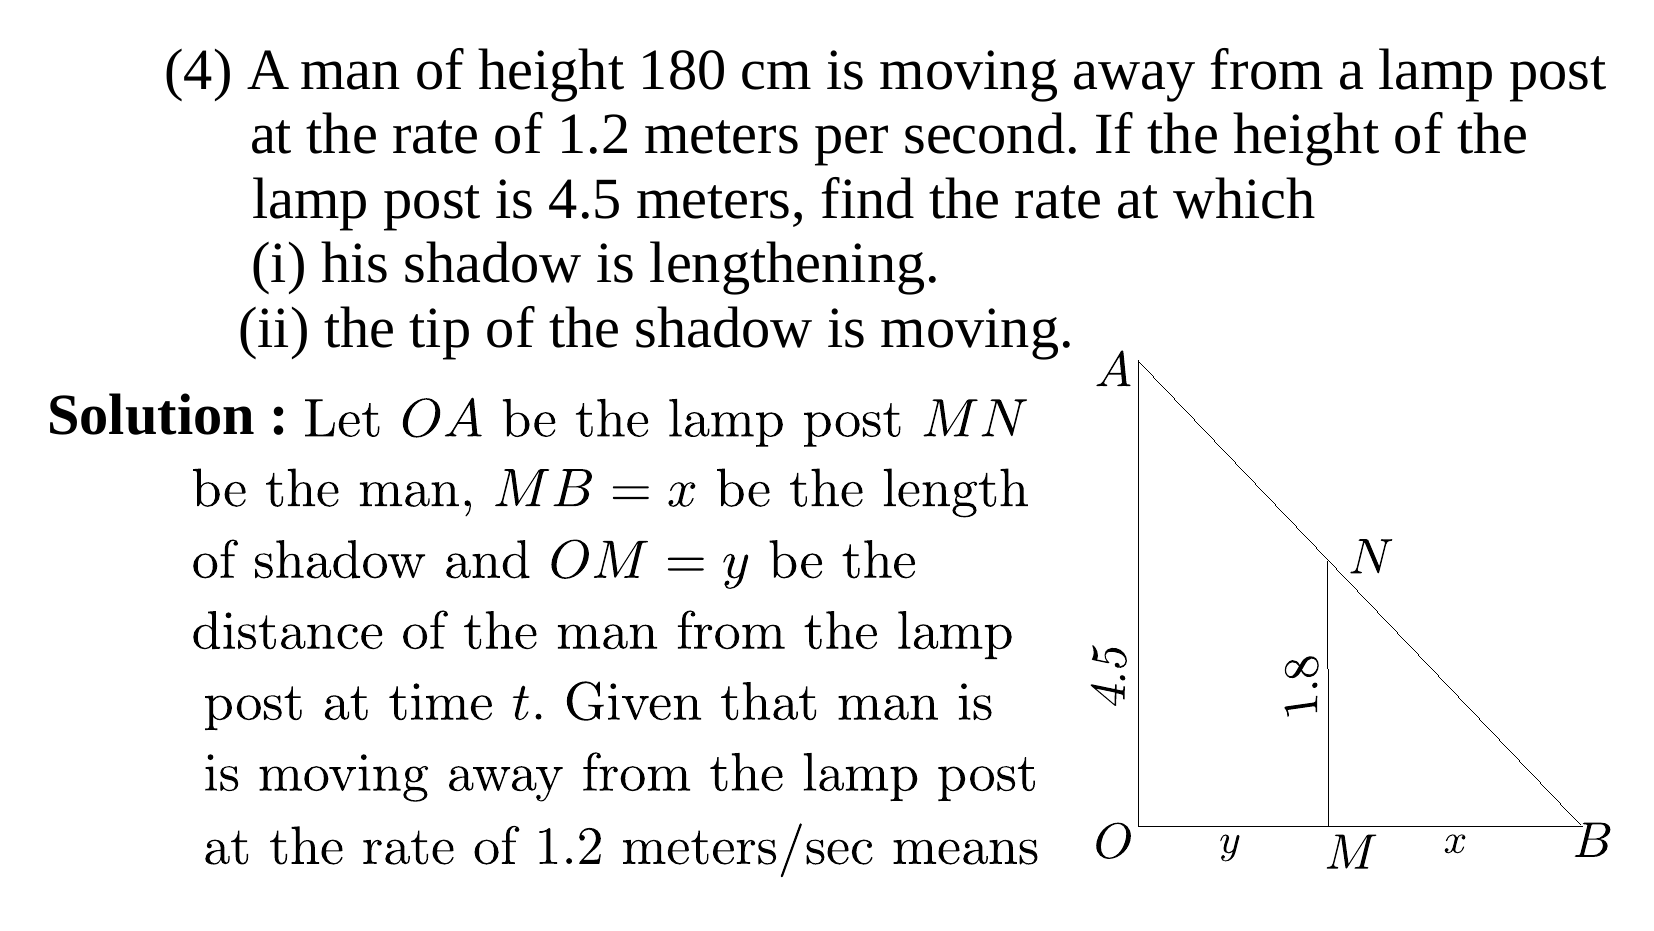

# (4) A man of height 180 cm is moving away from a lamp post at the rate of 1.2 meters per second. If the height of the lamp post is 4.5 meters, find the rate at which (i) his shadow is lengthening. (ii) the tip of the shadow is moving. Solution :